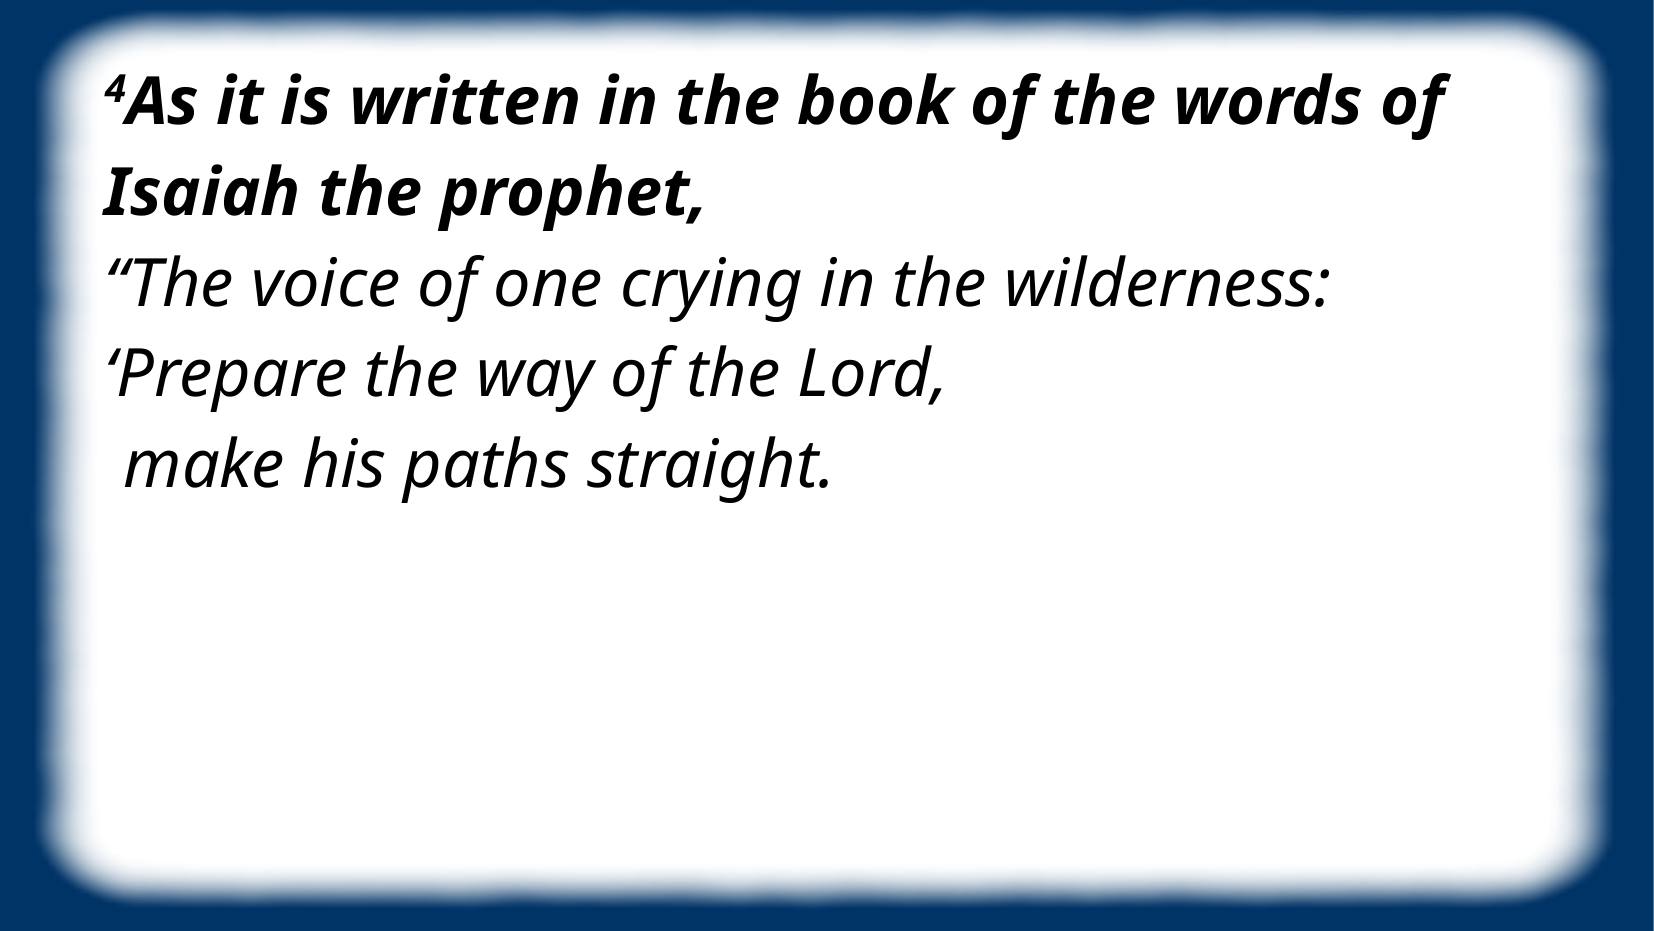

4As it is written in the book of the words of Isaiah the prophet,
“The voice of one crying in the wilderness:
‘Prepare the way of the Lord,
make his paths straight.